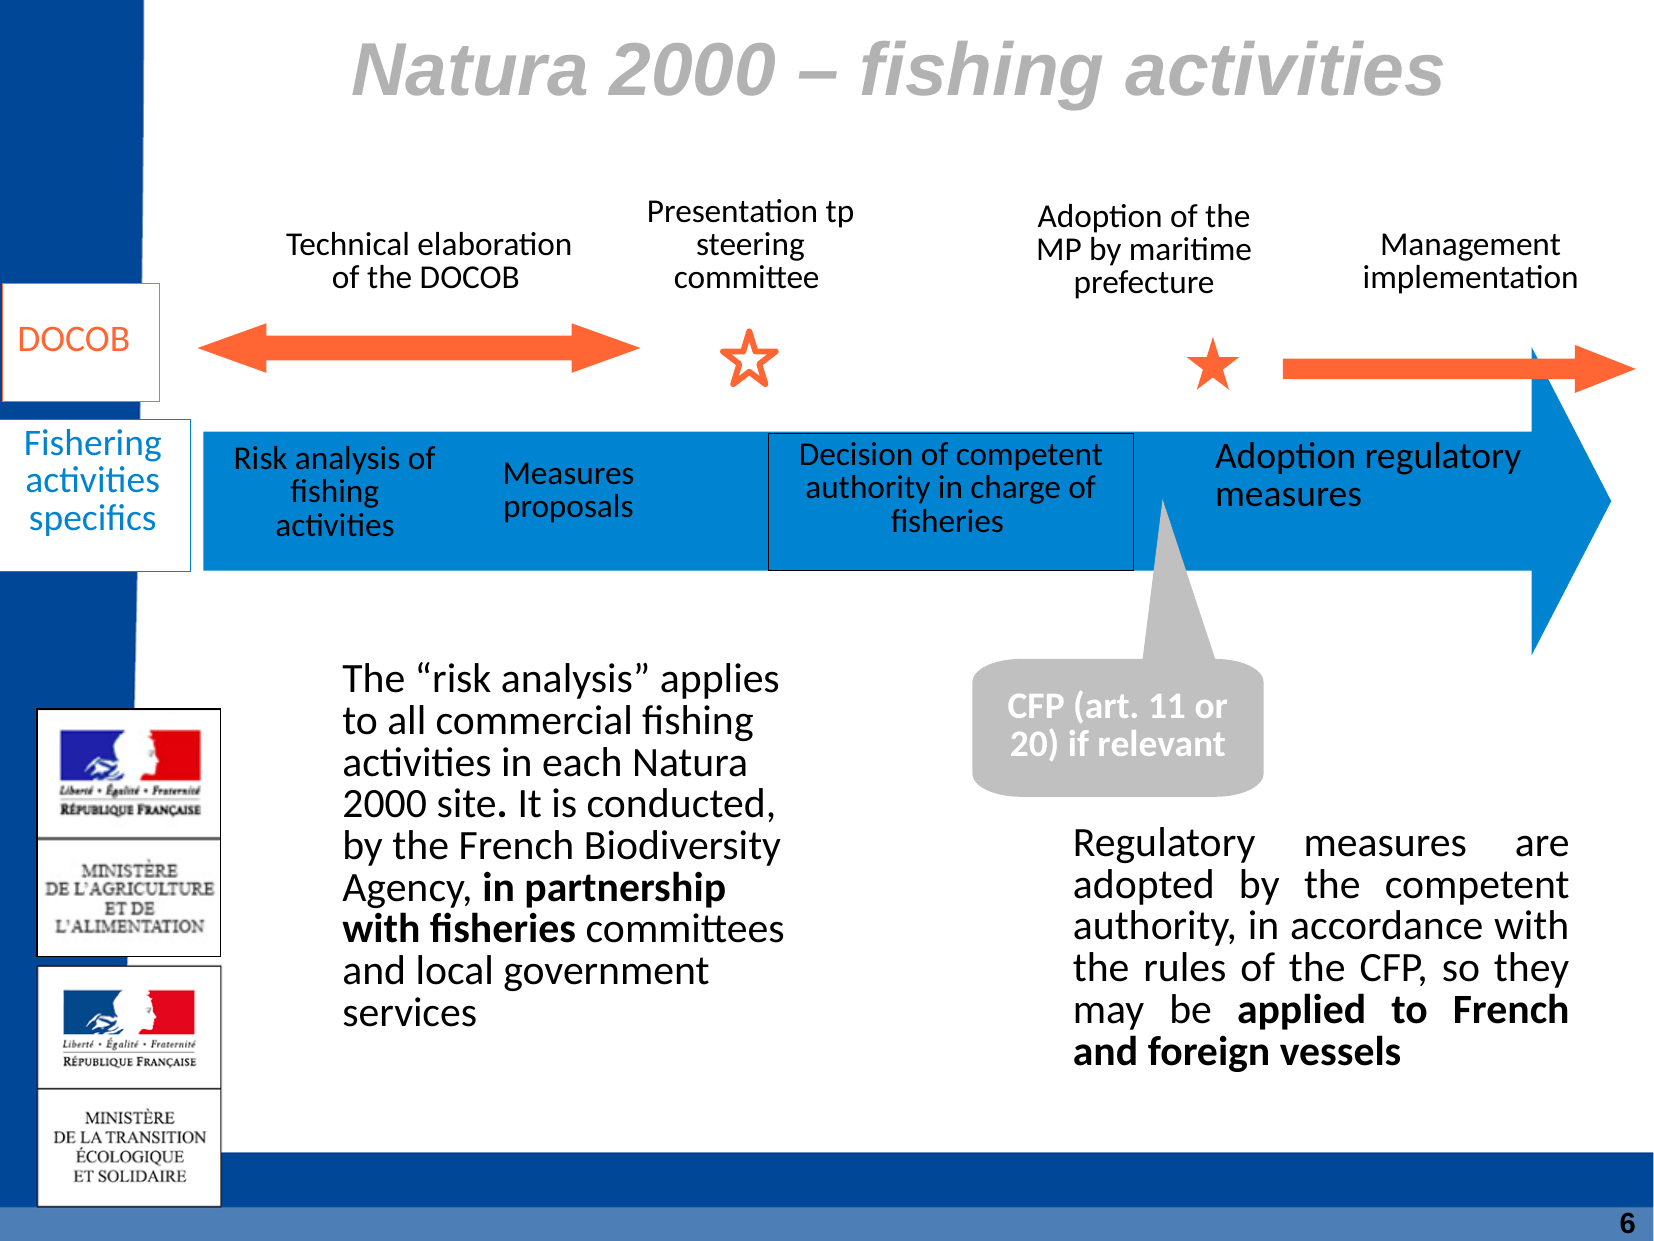

# Natura 2000 – fishing activities
Presentation tp steering committee
Adoption of the MP by maritime prefecture
Technical elaboration of the DOCOB
Management implementation
DOCOB
Fishering activities specifics
Decision of competent authority in charge of fisheries
Adoption regulatory measures
Risk analysis of fishing activities
Measures proposals
The “risk analysis” applies to all commercial fishing activities in each Natura 2000 site. It is conducted, by the French Biodiversity Agency, in partnership with fisheries committees and local government services
CFP (art. 11 or 20) if relevant
Regulatory measures are adopted by the competent authority, in accordance with the rules of the CFP, so they may be applied to French and foreign vessels